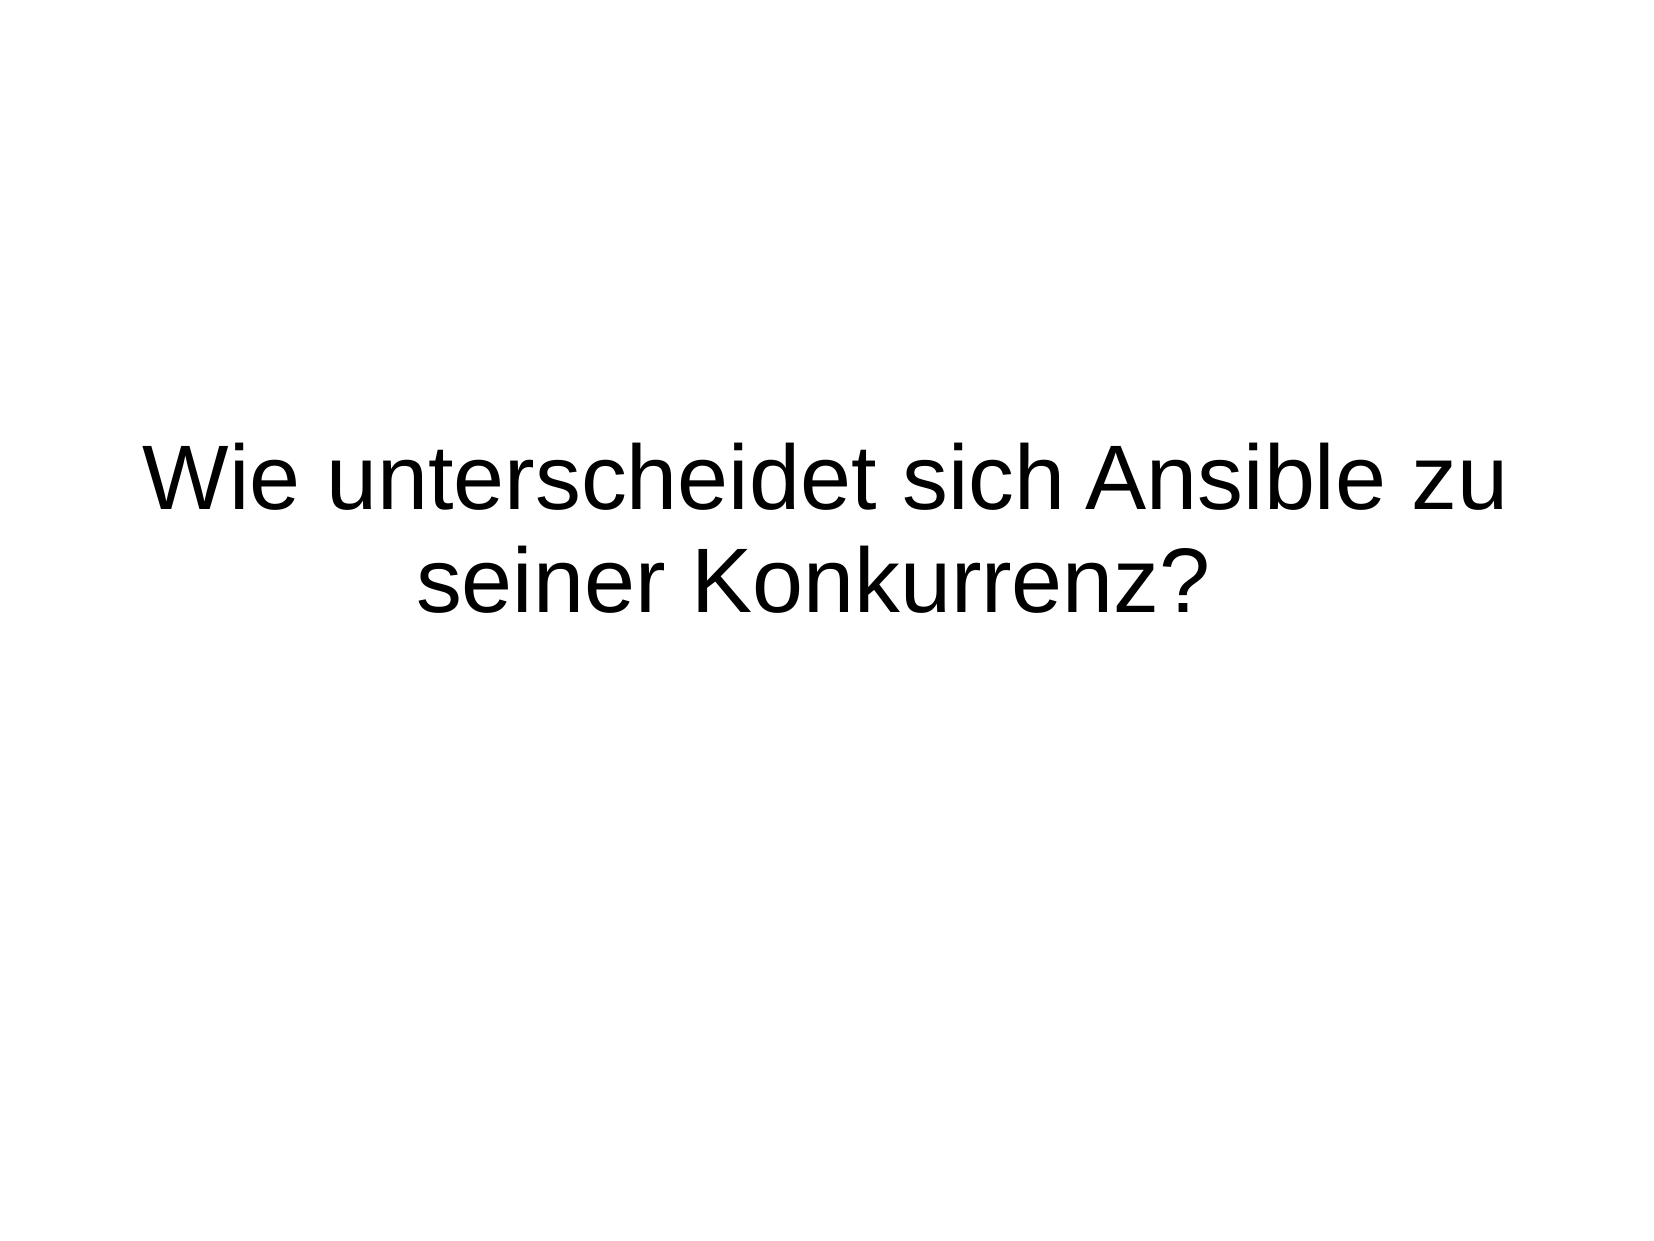

# Wie unterscheidet sich Ansible zu seiner Konkurrenz?